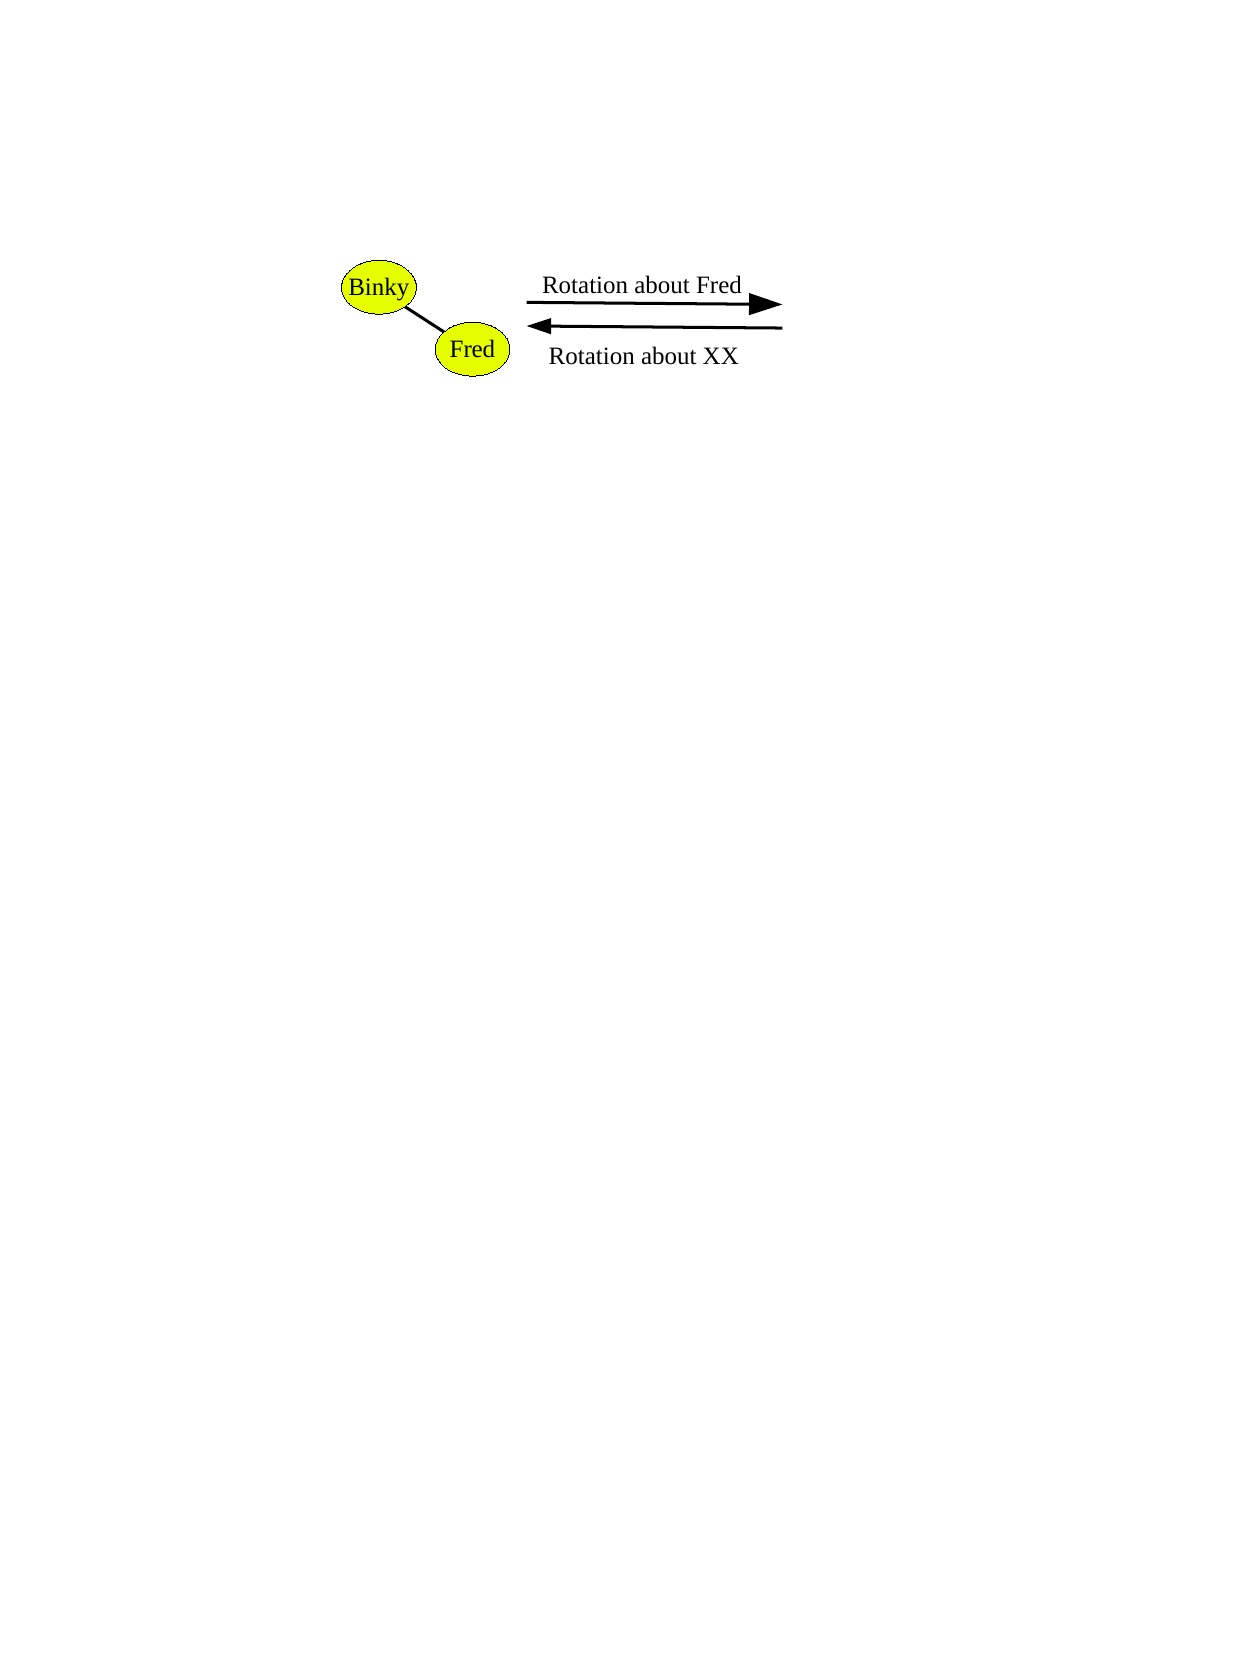

Binky
Rotation about Fred
Fred
Rotation about XX